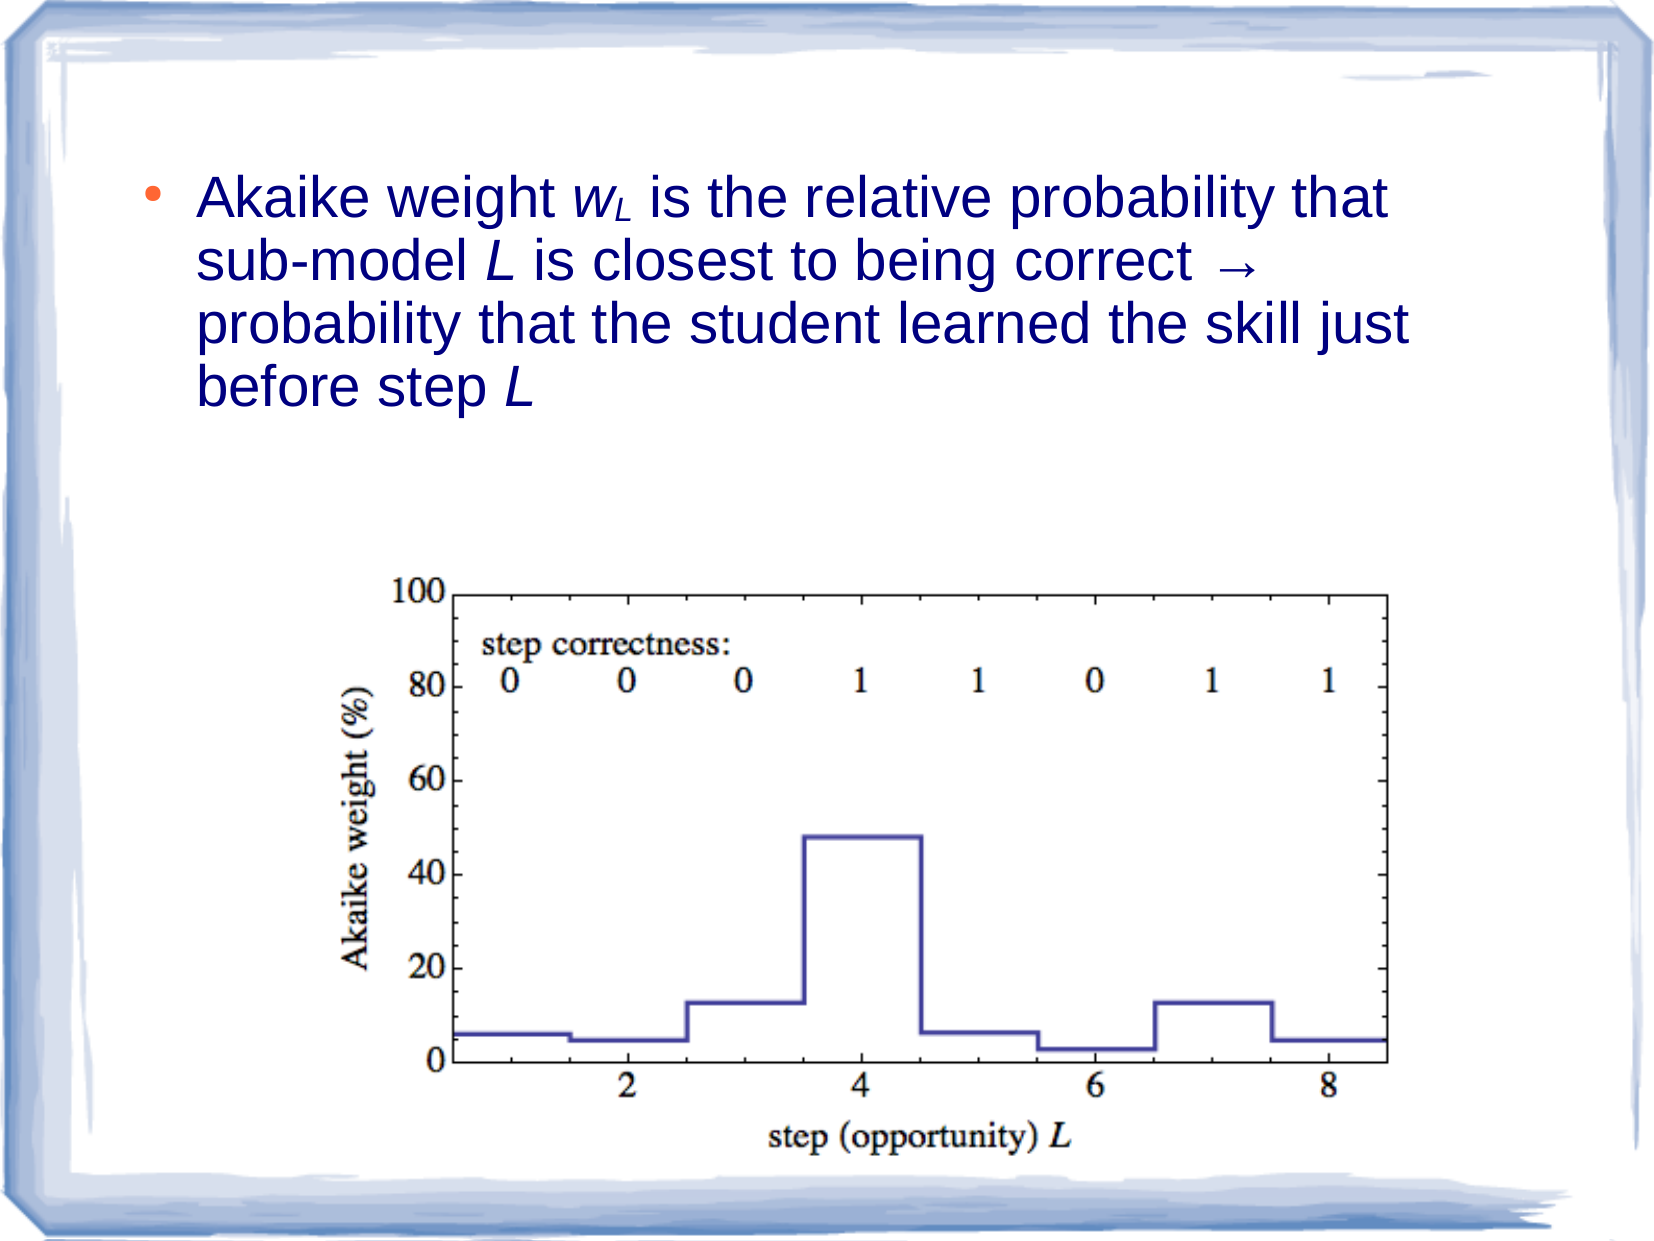

# Akaike weight wL is the relative probability that sub-model L is closest to being correct → probability that the student learned the skill just before step L